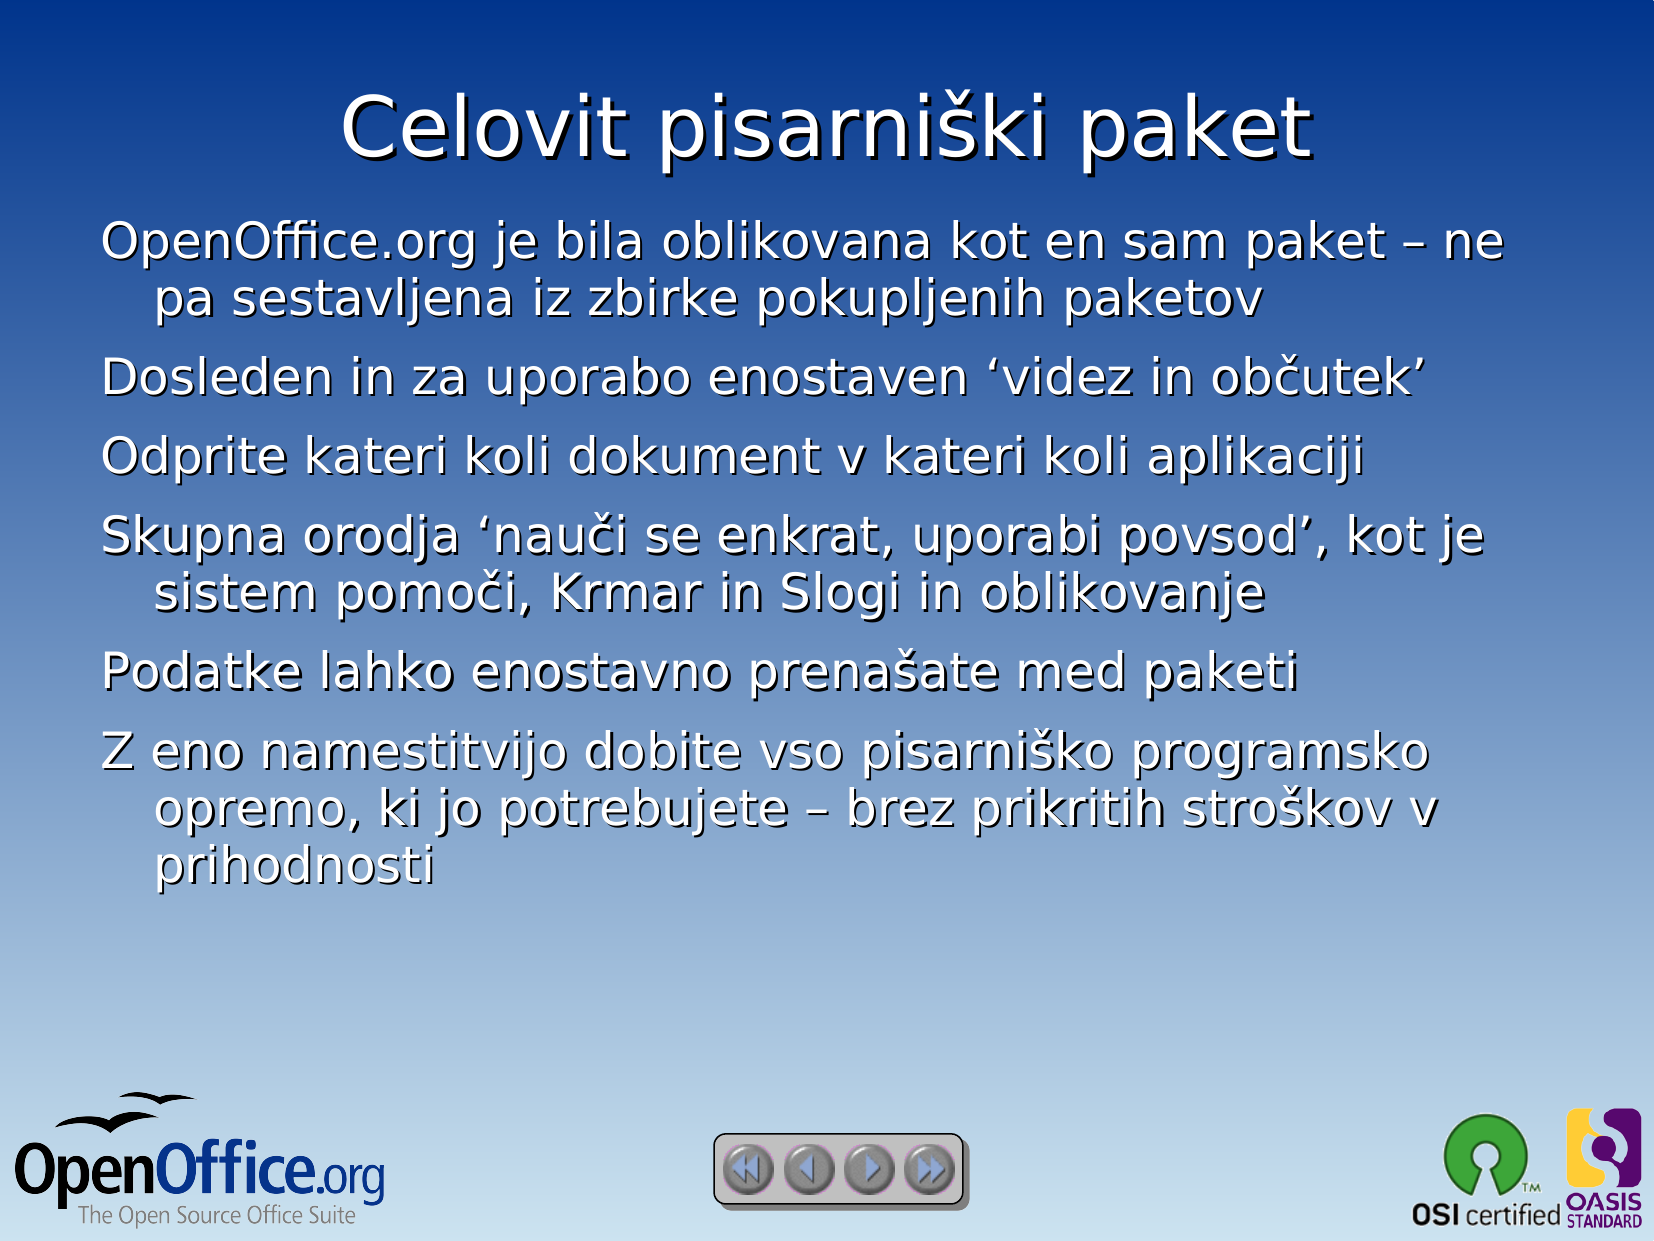

# Celovit pisarniški paket
OpenOffice.org je bila oblikovana kot en sam paket – ne pa sestavljena iz zbirke pokupljenih paketov
Dosleden in za uporabo enostaven ‘videz in občutek’
Odprite kateri koli dokument v kateri koli aplikaciji
Skupna orodja ‘nauči se enkrat, uporabi povsod’, kot je sistem pomoči, Krmar in Slogi in oblikovanje
Podatke lahko enostavno prenašate med paketi
Z eno namestitvijo dobite vso pisarniško programsko opremo, ki jo potrebujete – brez prikritih stroškov v prihodnosti